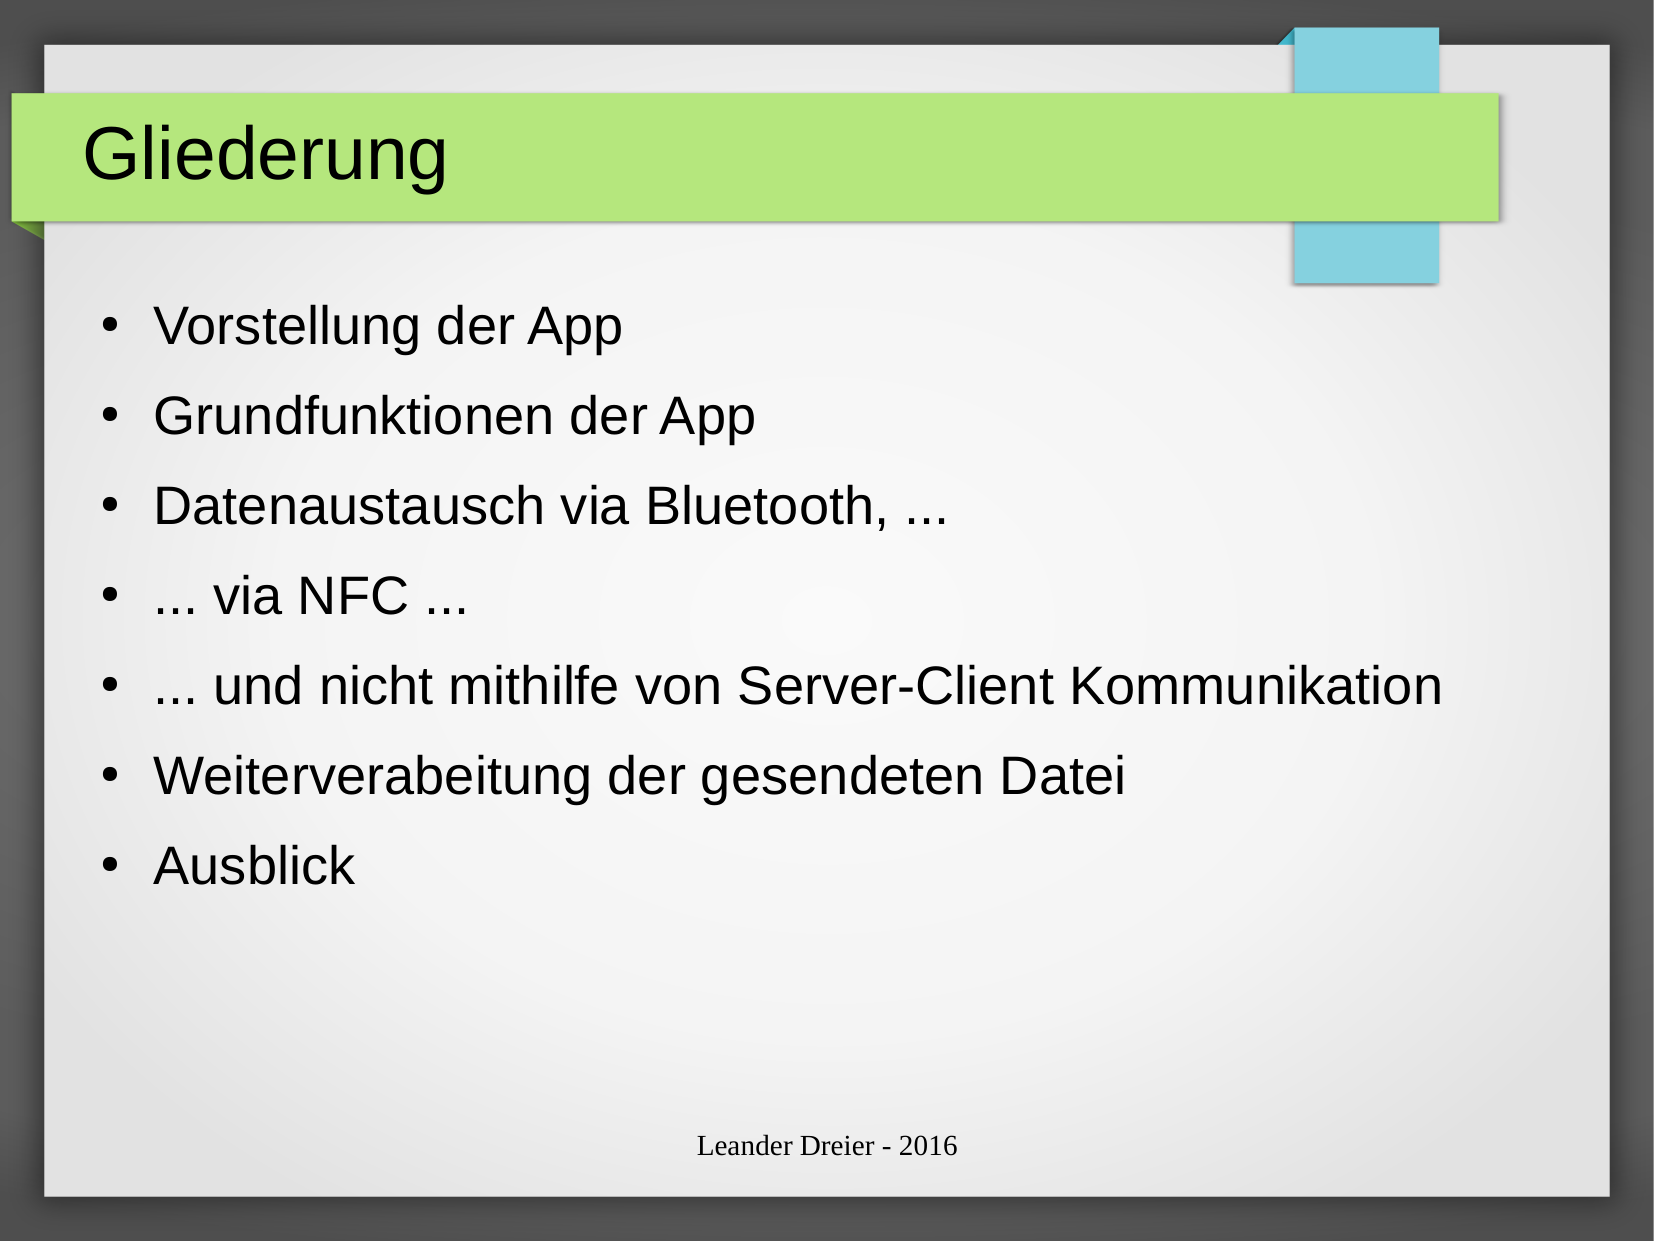

# Gliederung
Vorstellung der App
Grundfunktionen der App
Datenaustausch via Bluetooth, ...
... via NFC ...
... und nicht mithilfe von Server-Client Kommunikation
Weiterverabeitung der gesendeten Datei
Ausblick
Leander Dreier - 2016